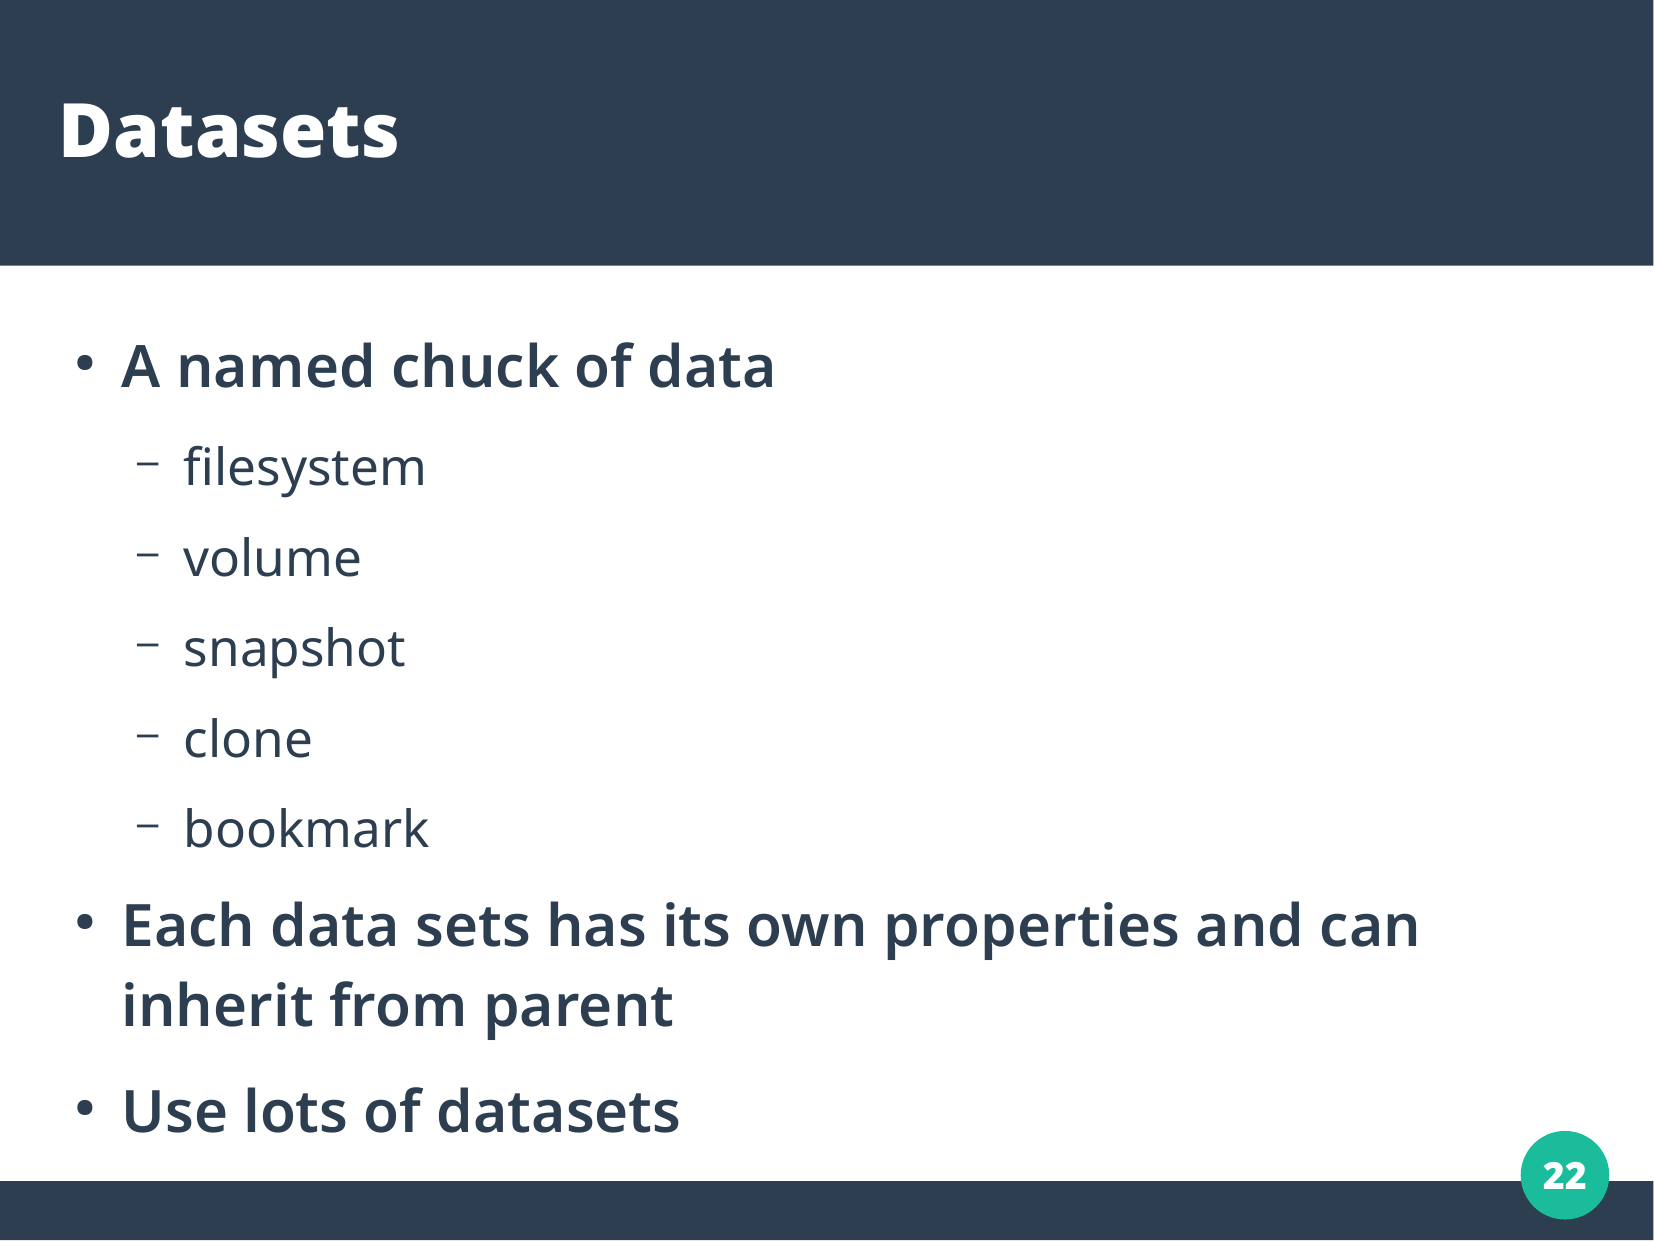

# Datasets
A named chuck of data
filesystem
volume
snapshot
clone
bookmark
Each data sets has its own properties and can inherit from parent
Use lots of datasets
22